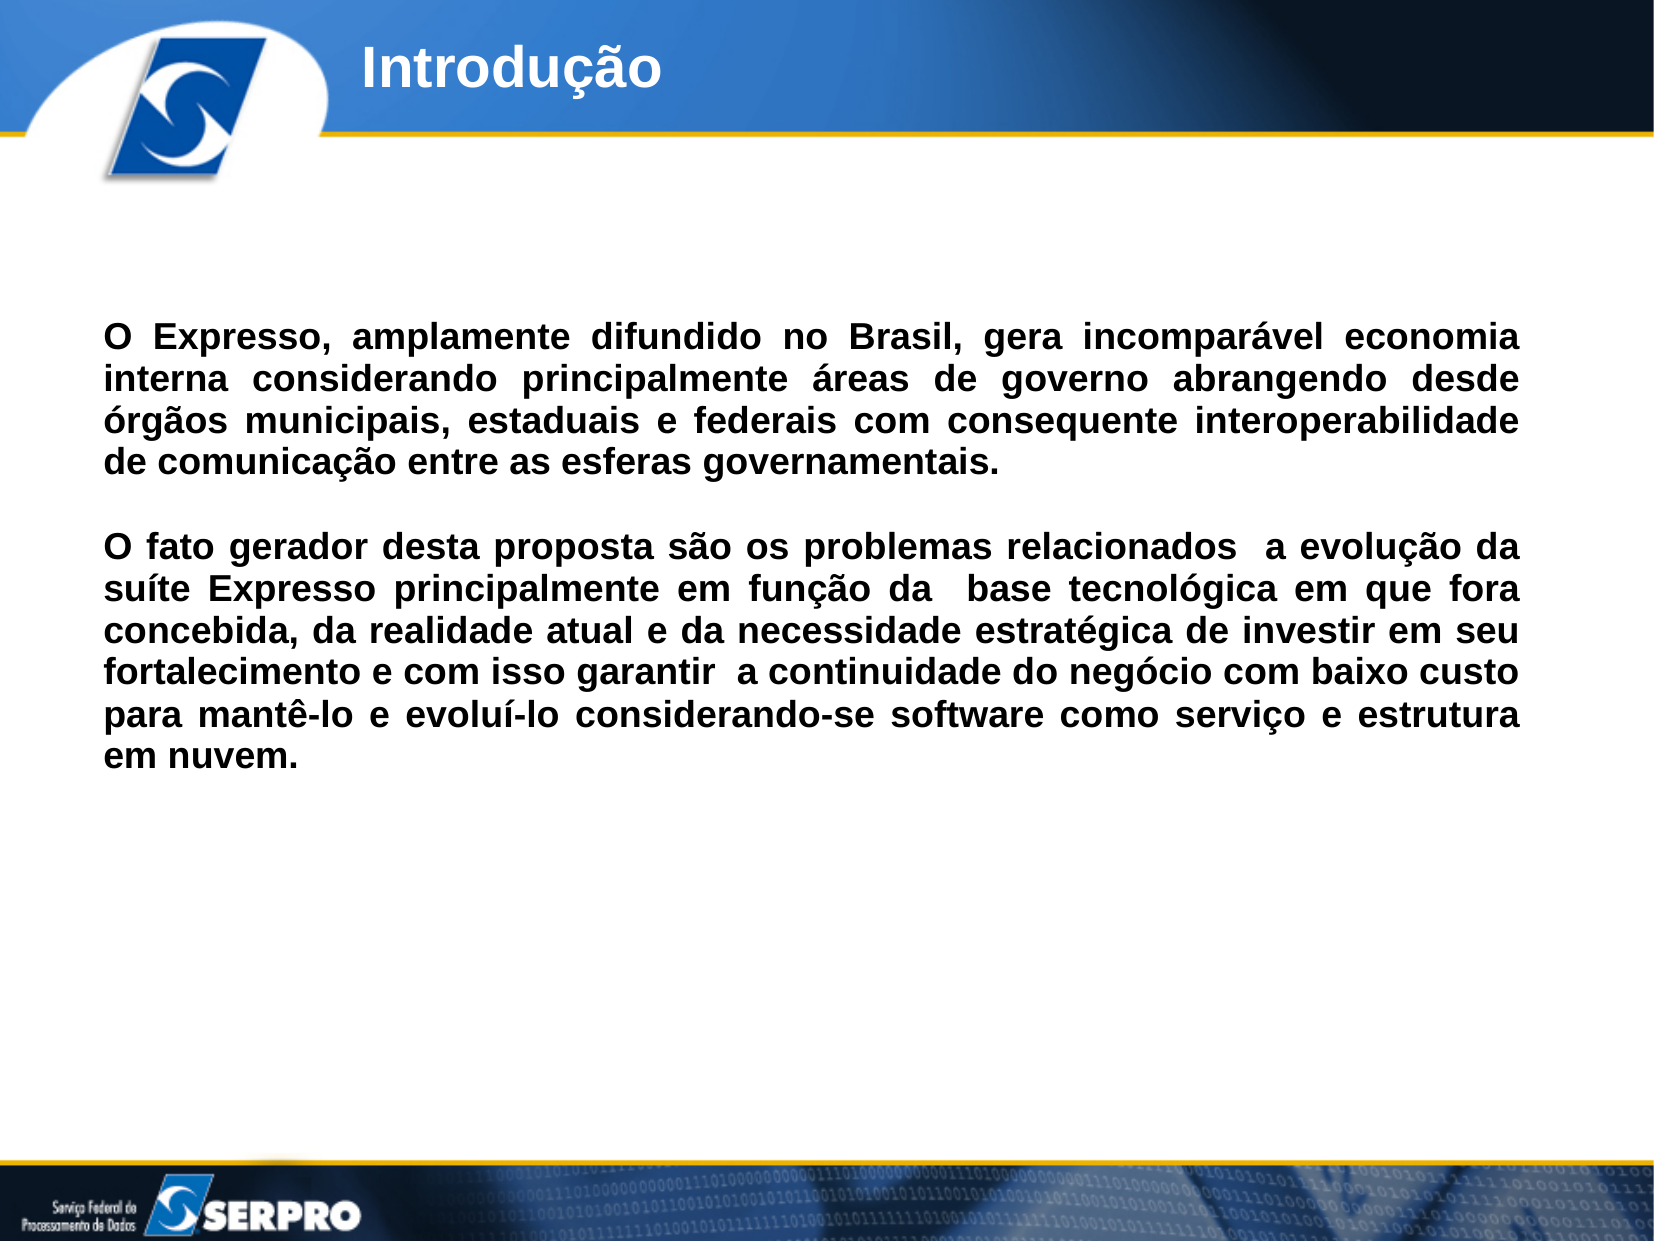

# Introdução
O Expresso, amplamente difundido no Brasil, gera incomparável economia interna considerando principalmente áreas de governo abrangendo desde órgãos municipais, estaduais e federais com consequente interoperabilidade de comunicação entre as esferas governamentais.
O fato gerador desta proposta são os problemas relacionados a evolução da suíte Expresso principalmente em função da base tecnológica em que fora concebida, da realidade atual e da necessidade estratégica de investir em seu fortalecimento e com isso garantir a continuidade do negócio com baixo custo para mantê-lo e evoluí-lo considerando-se software como serviço e estrutura em nuvem.